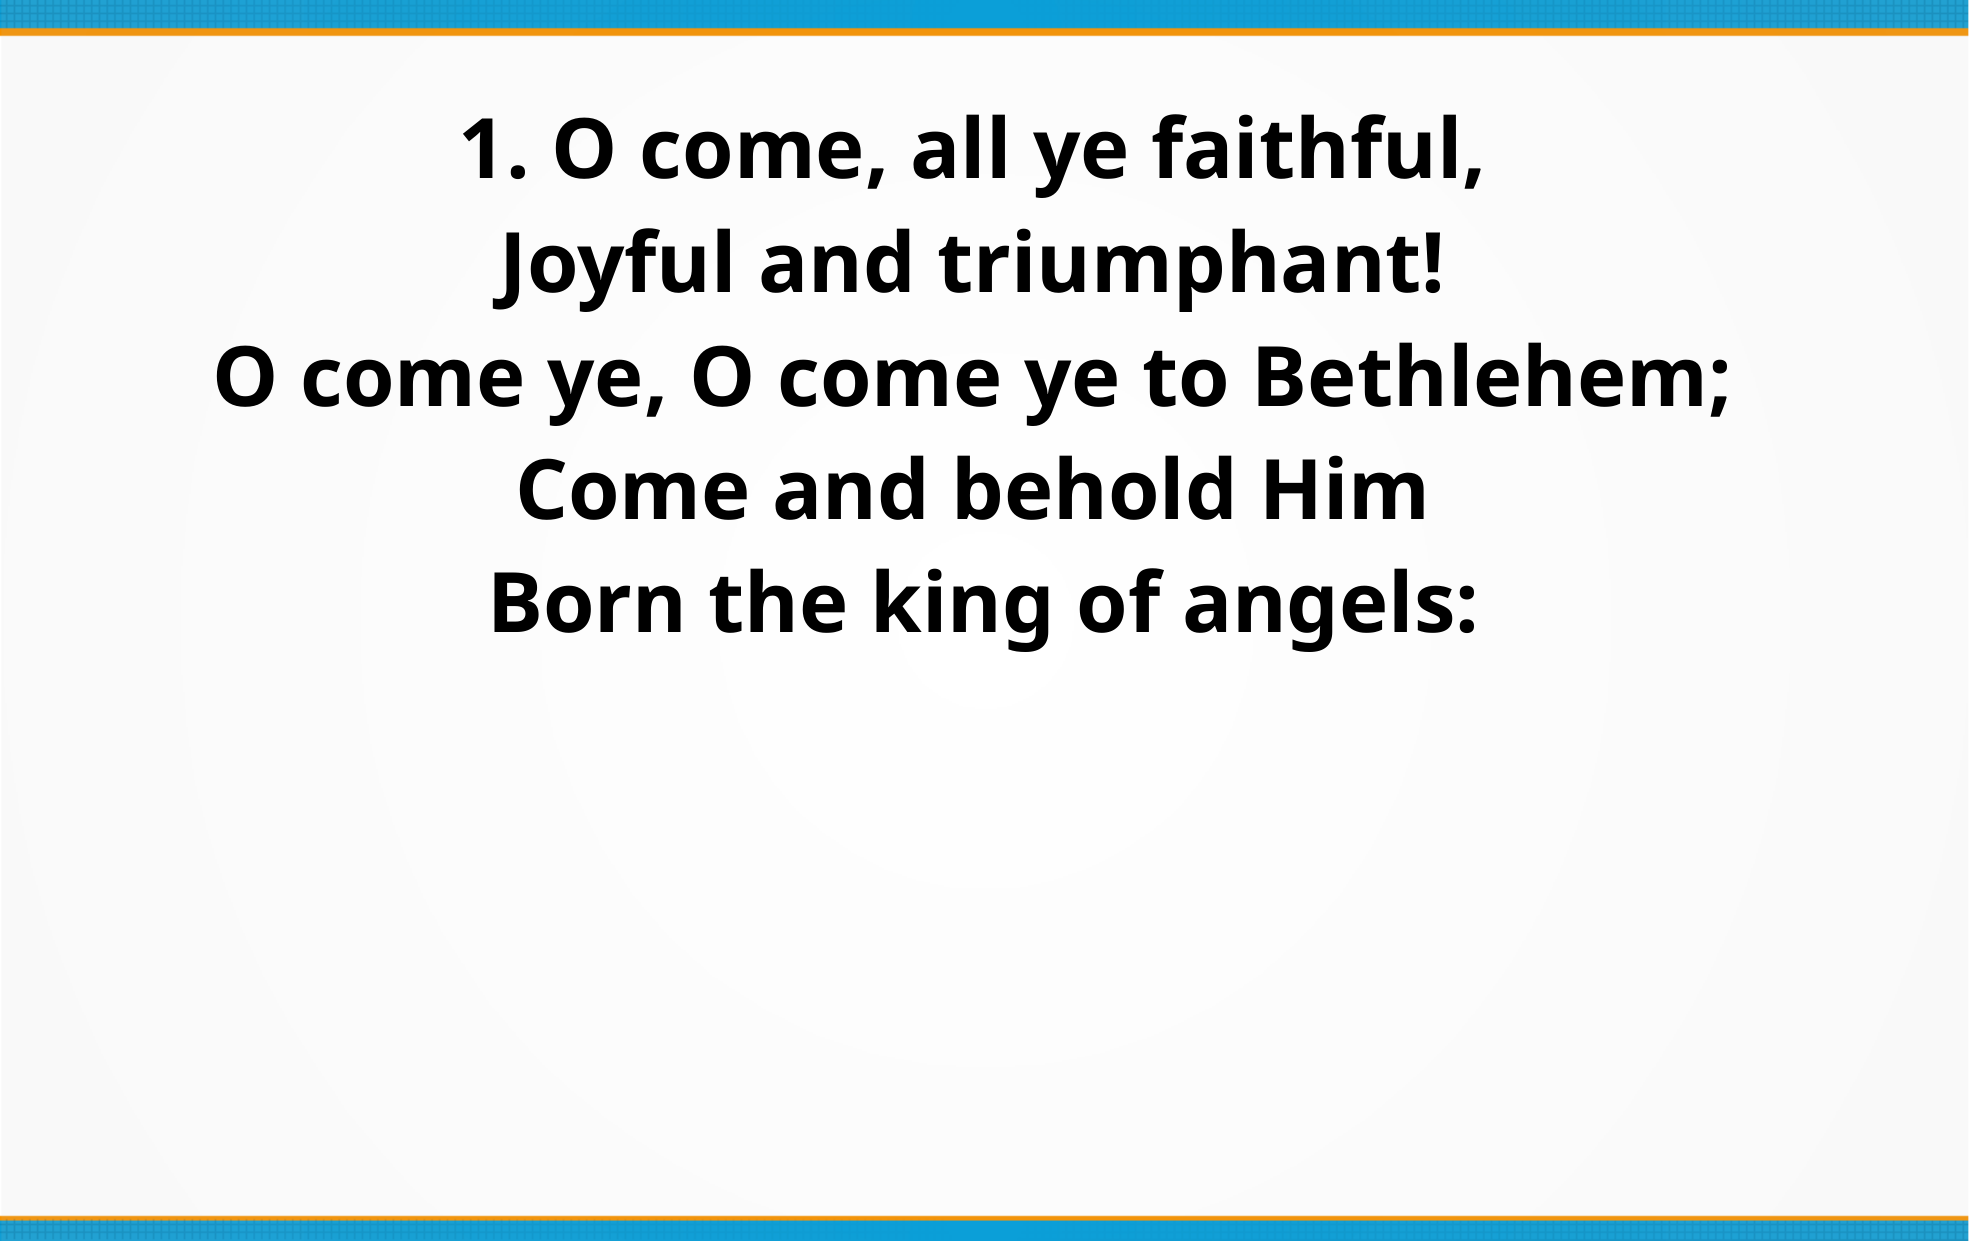

# 1. O come, all ye faithful, Joyful and triumphant! O come ye, O come ye to Bethlehem; Come and behold Him Born the king of angels: